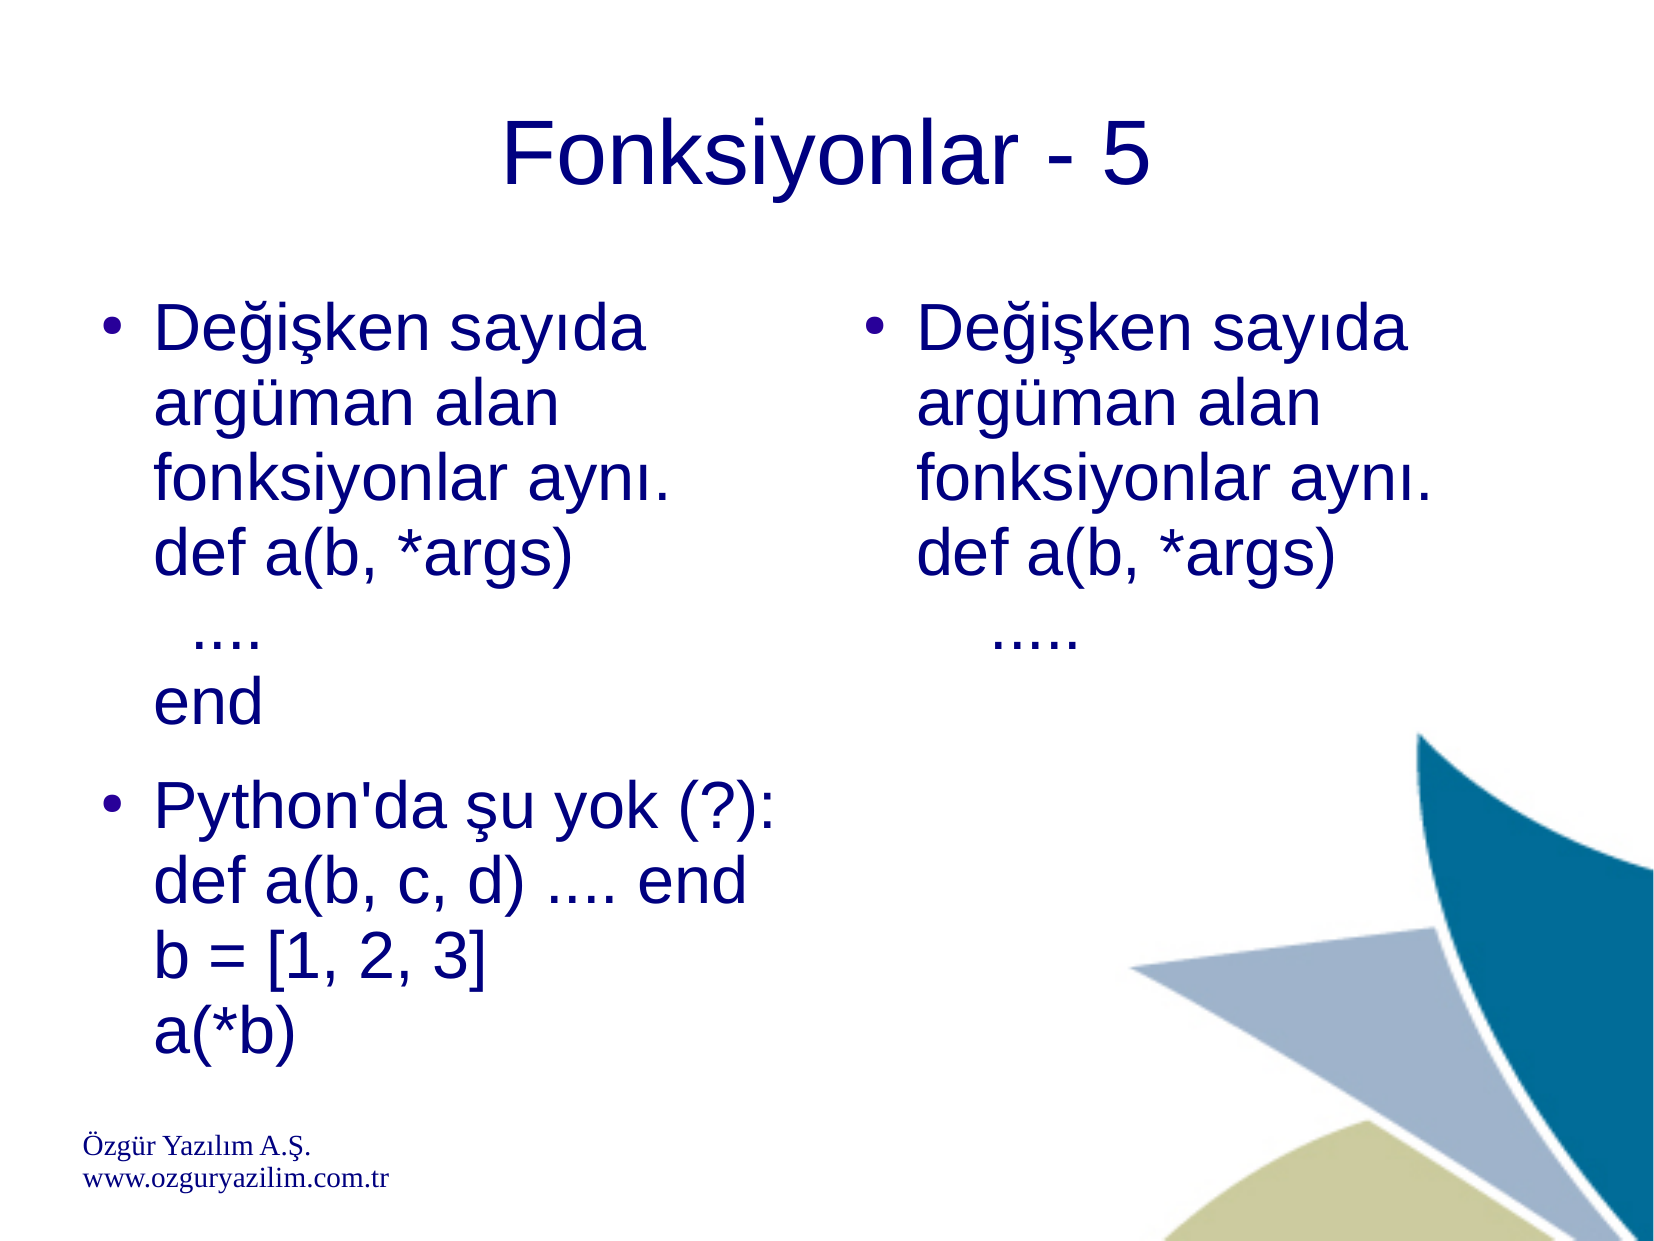

# Fonksiyonlar - 5
Değişken sayıda argüman alan fonksiyonlar aynı.
def a(b, *args)
 ....
end
Python'da şu yok (?):
def a(b, c, d) .... end
b = [1, 2, 3]
a(*b)
Değişken sayıda argüman alan fonksiyonlar aynı.
def a(b, *args)
	.....